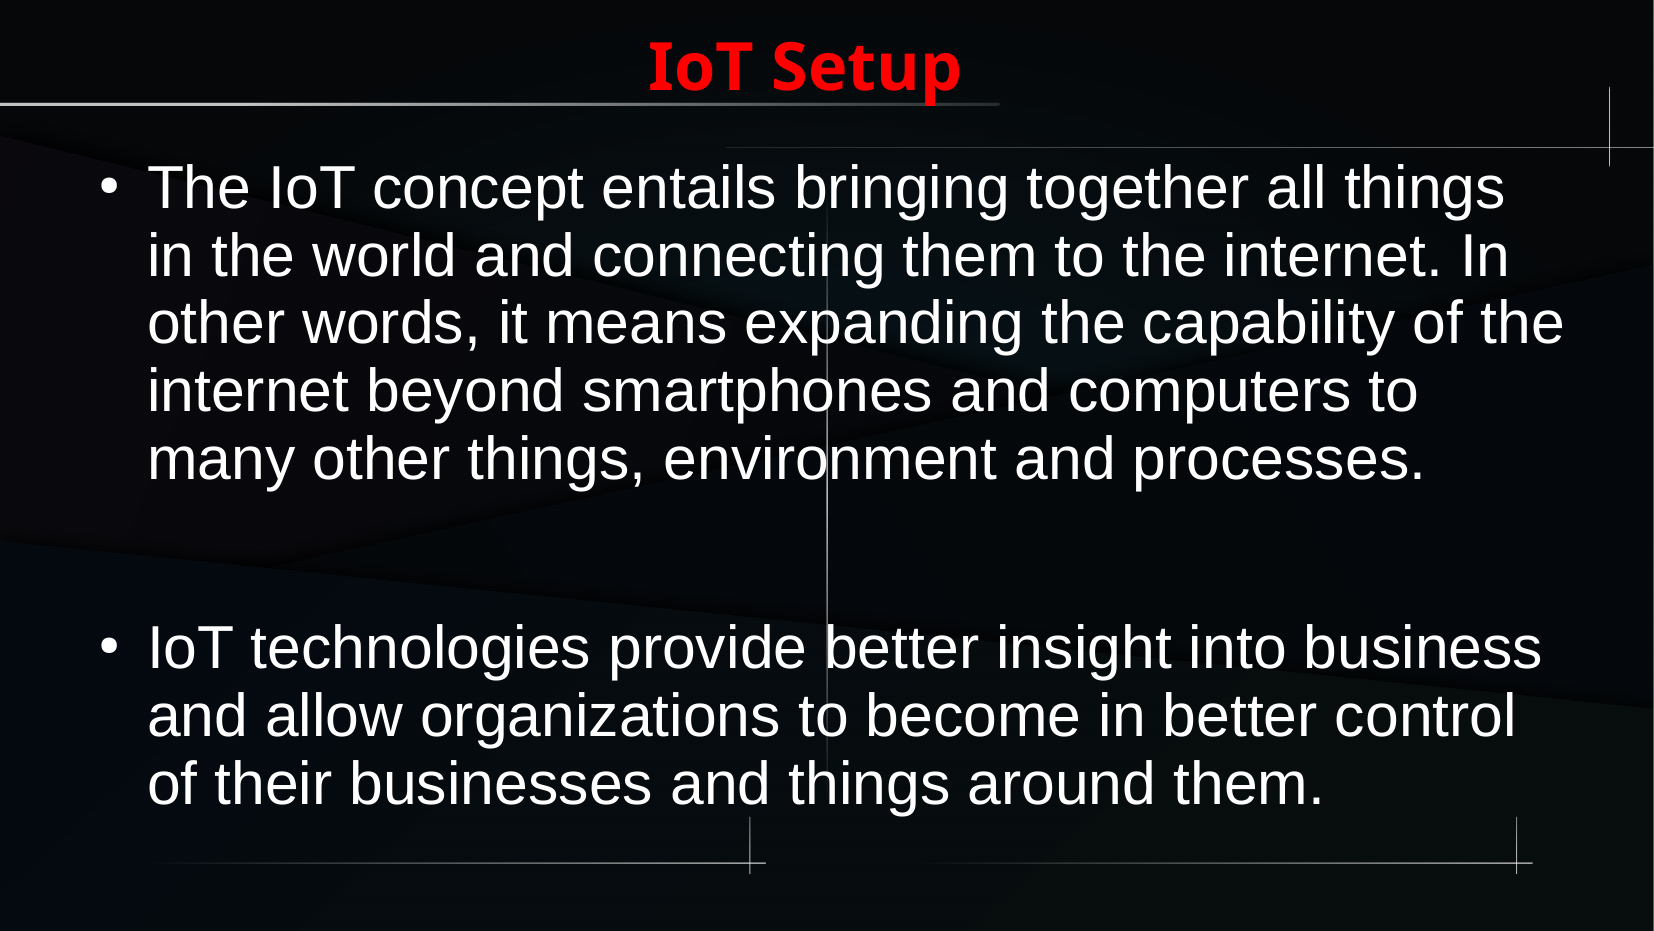

# IoT Setup
The IoT concept entails bringing together all things in the world and connecting them to the internet. In other words, it means expanding the capability of the internet beyond smartphones and computers to many other things, environment and processes.
IoT technologies provide better insight into business and allow organizations to become in better control of their businesses and things around them.